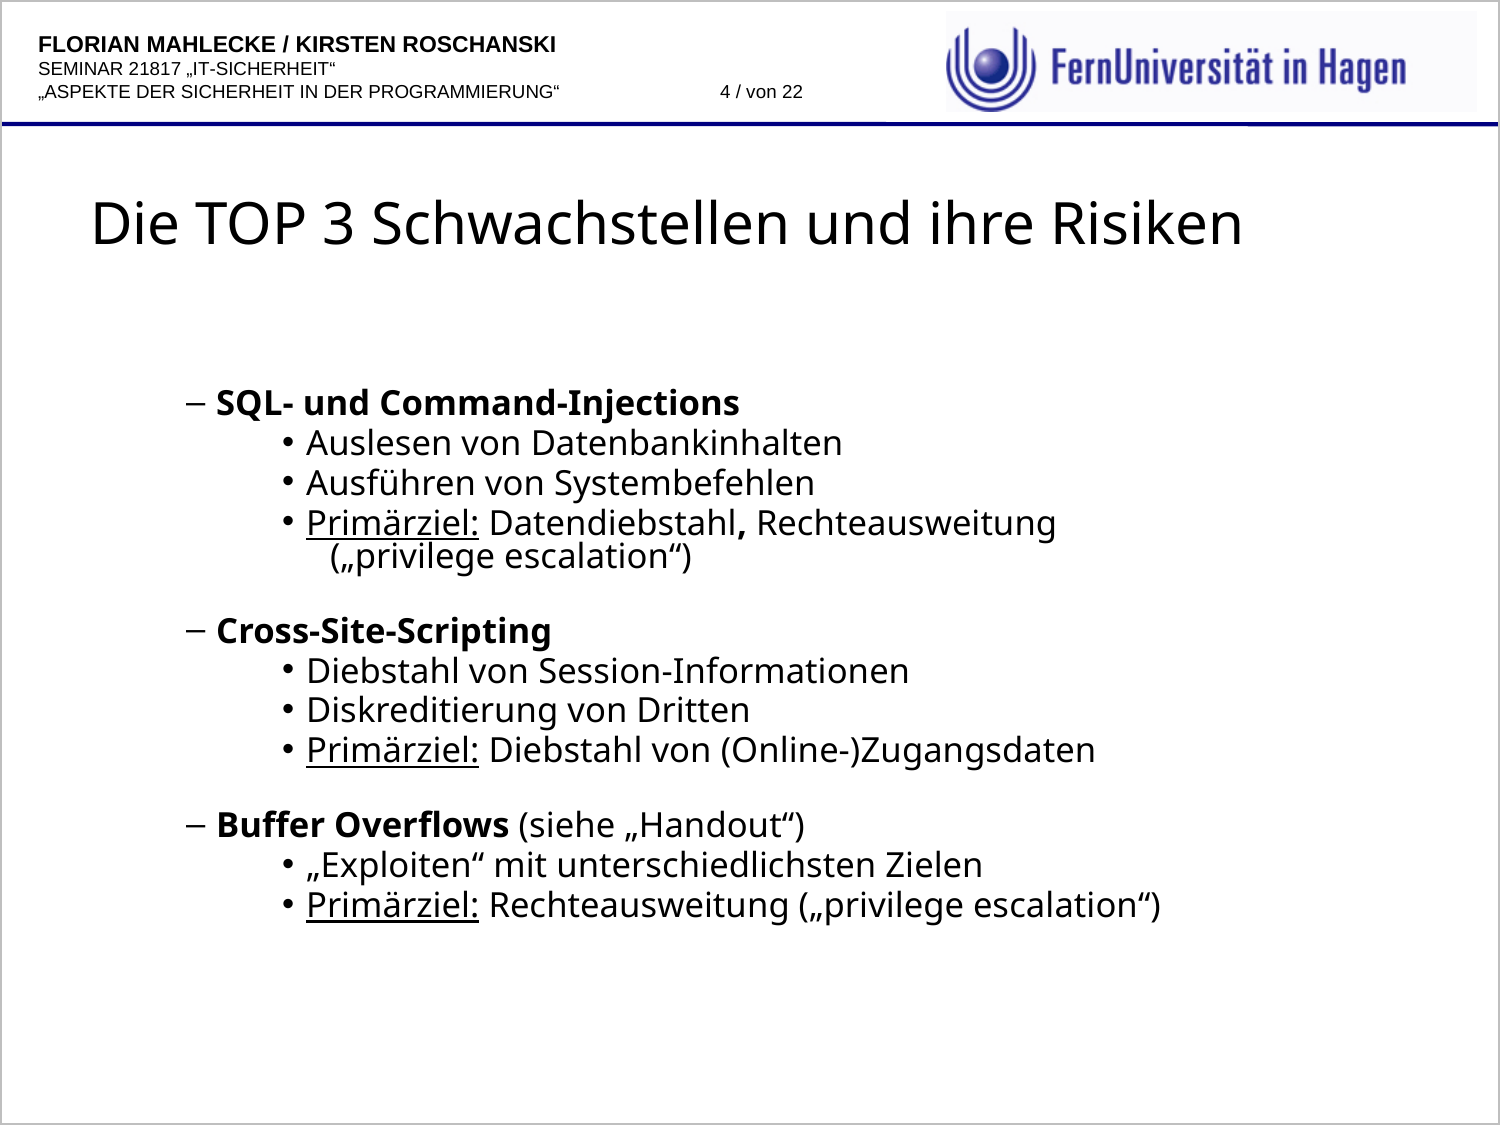

# Die TOP 3 Schwachstellen und ihre Risiken
SQL- und Command-Injections
Auslesen von Datenbankinhalten
Ausführen von Systembefehlen
Primärziel: Datendiebstahl, Rechteausweitung
(„privilege escalation“)
Cross-Site-Scripting
Diebstahl von Session-Informationen
Diskreditierung von Dritten
Primärziel: Diebstahl von (Online-)Zugangsdaten
Buffer Overflows (siehe „Handout“)
„Exploiten“ mit unterschiedlichsten Zielen
Primärziel: Rechteausweitung („privilege escalation“)